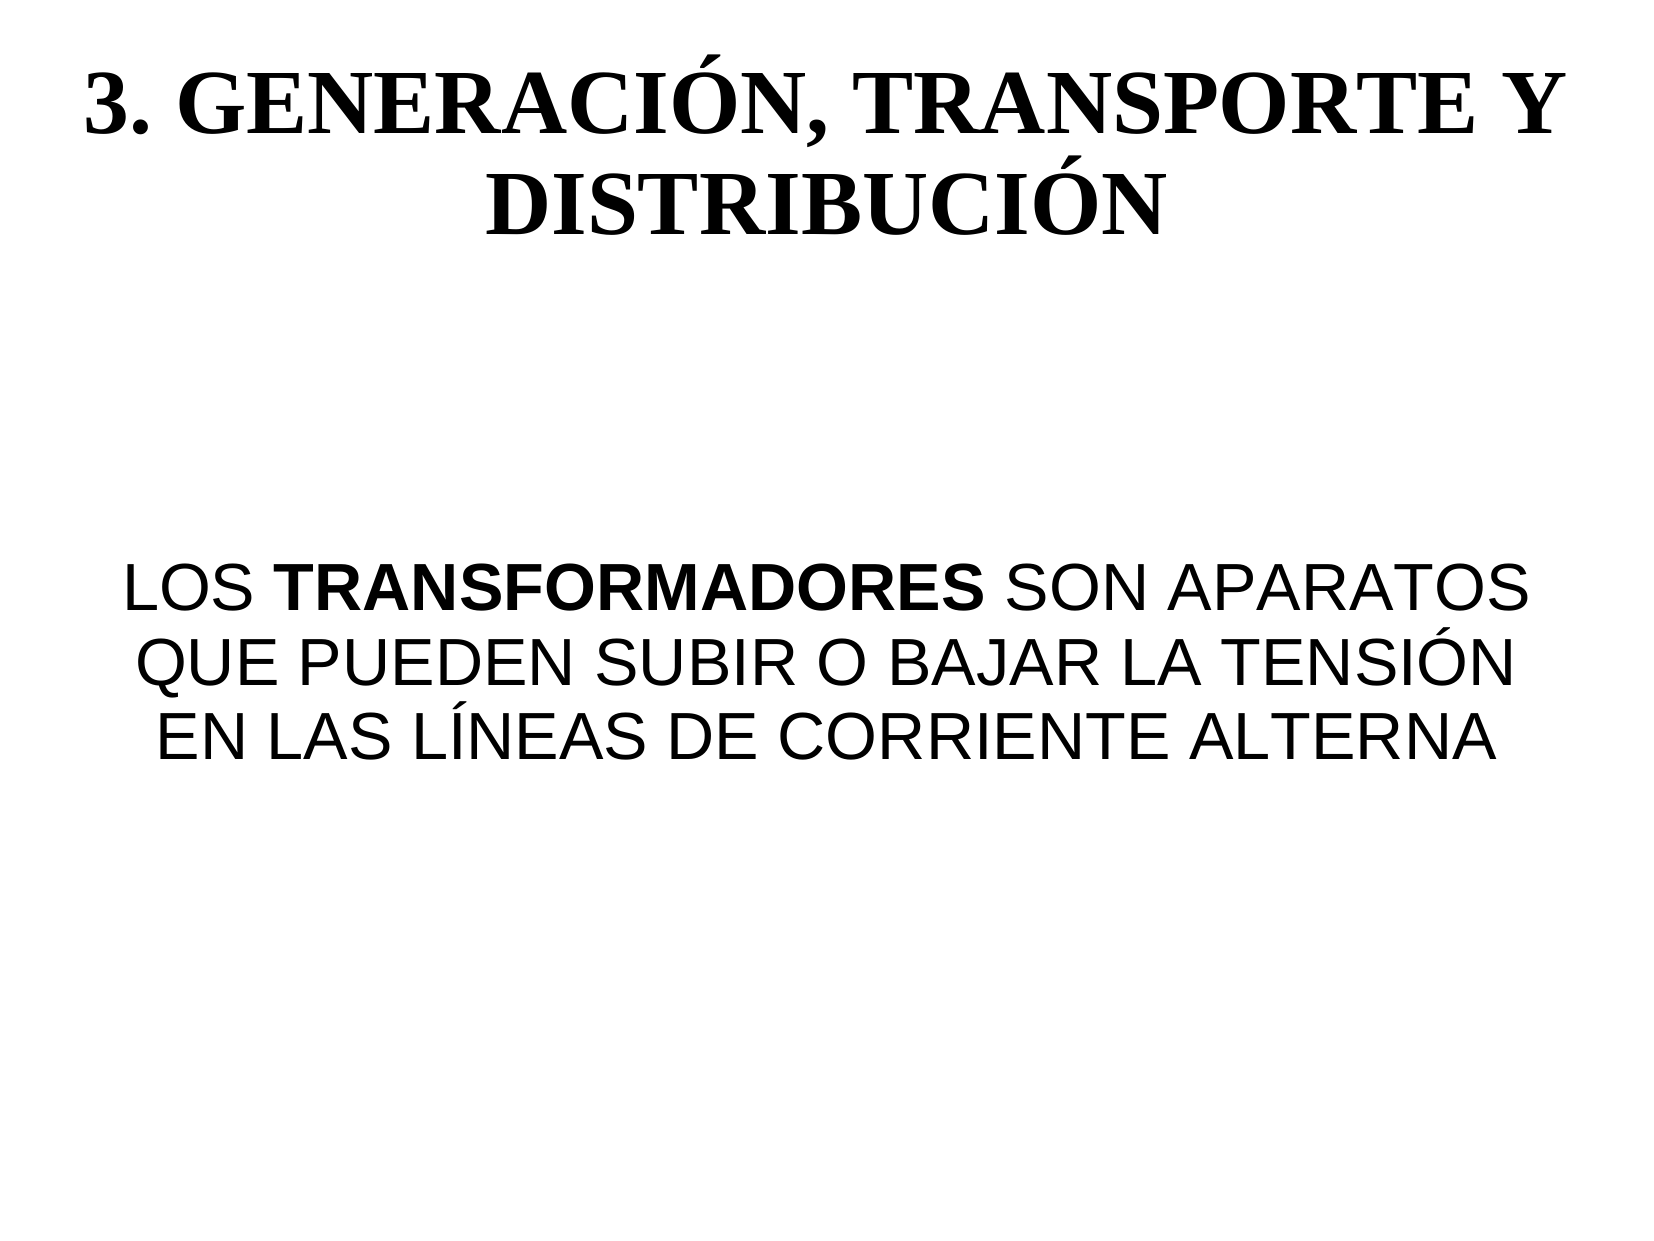

# 3. GENERACIÓN, TRANSPORTE Y DISTRIBUCIÓN
LOS TRANSFORMADORES SON APARATOS QUE PUEDEN SUBIR O BAJAR LA TENSIÓN EN LAS LÍNEAS DE CORRIENTE ALTERNA